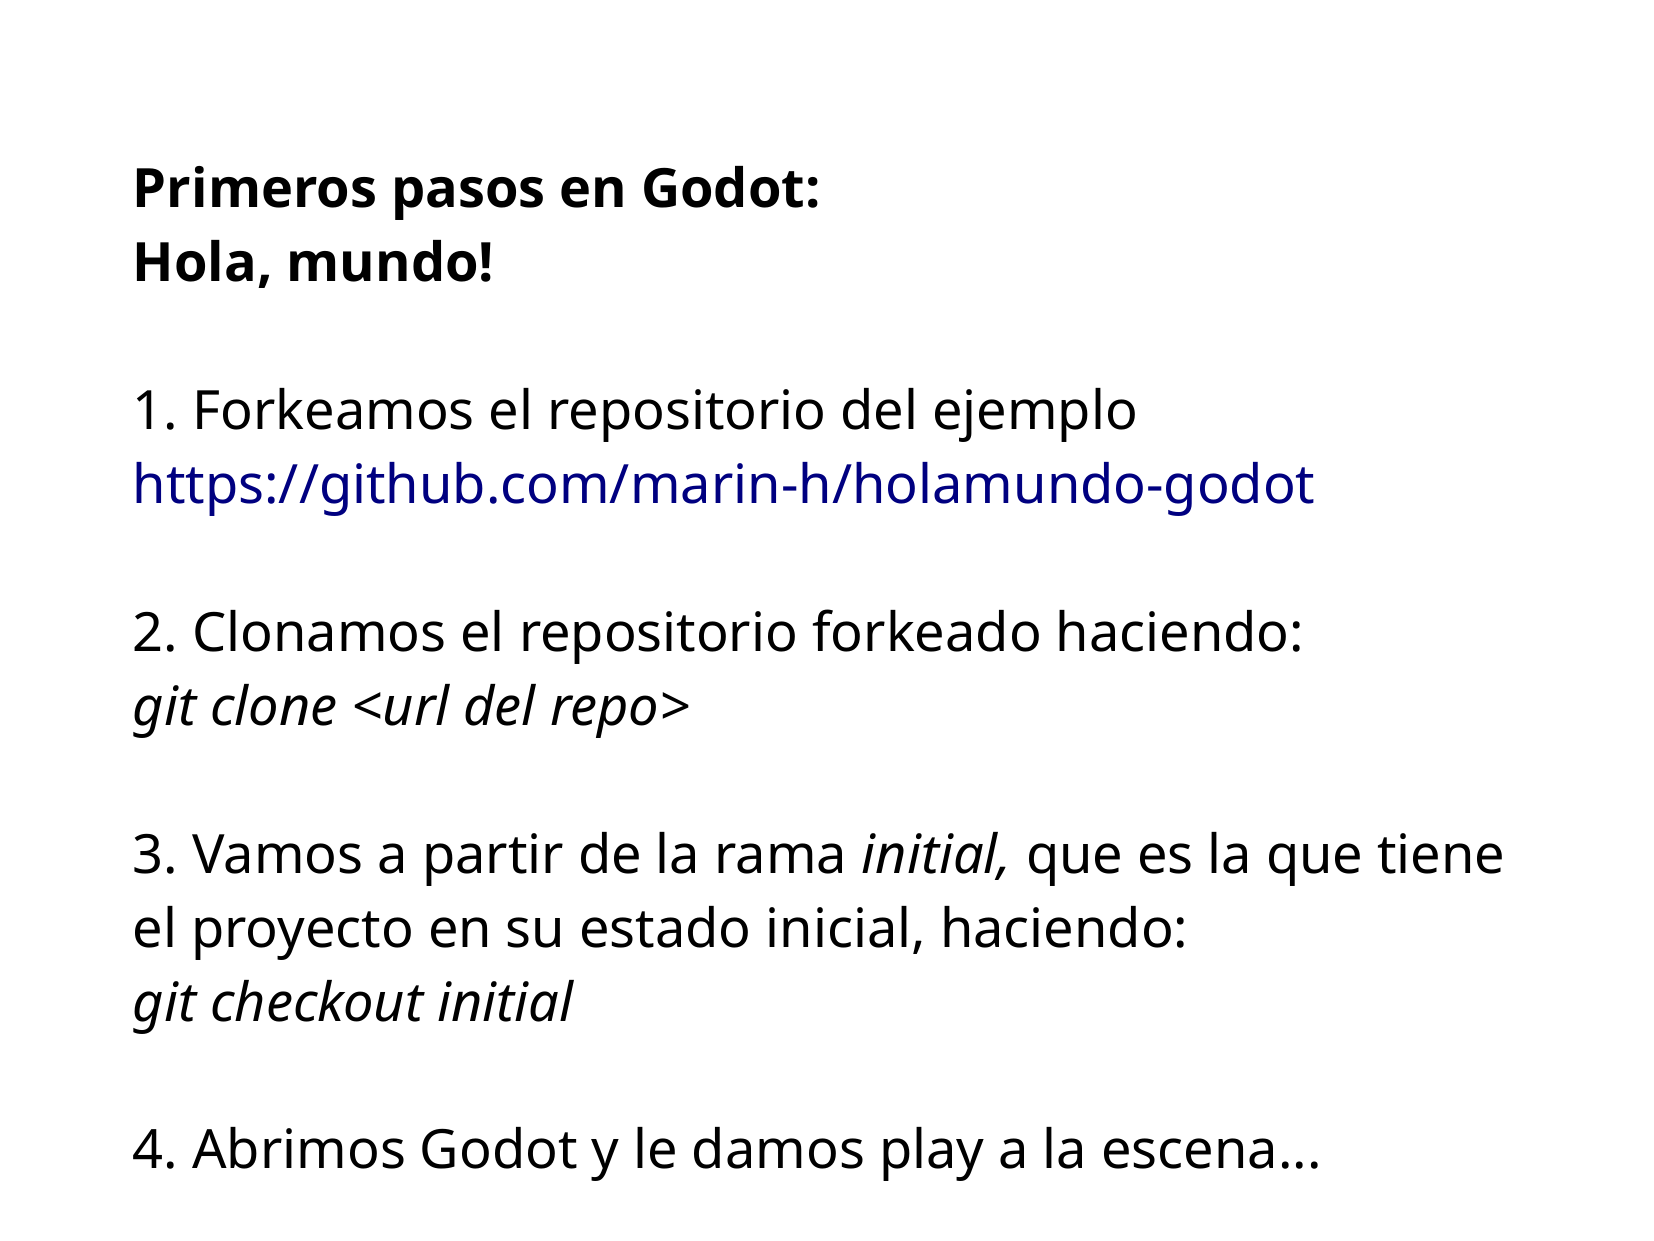

Primeros pasos en Godot:
Hola, mundo!
1. Forkeamos el repositorio del ejemplo
https://github.com/marin-h/holamundo-godot
2. Clonamos el repositorio forkeado haciendo:
git clone <url del repo>
3. Vamos a partir de la rama initial, que es la que tiene el proyecto en su estado inicial, haciendo:
git checkout initial
4. Abrimos Godot y le damos play a la escena...